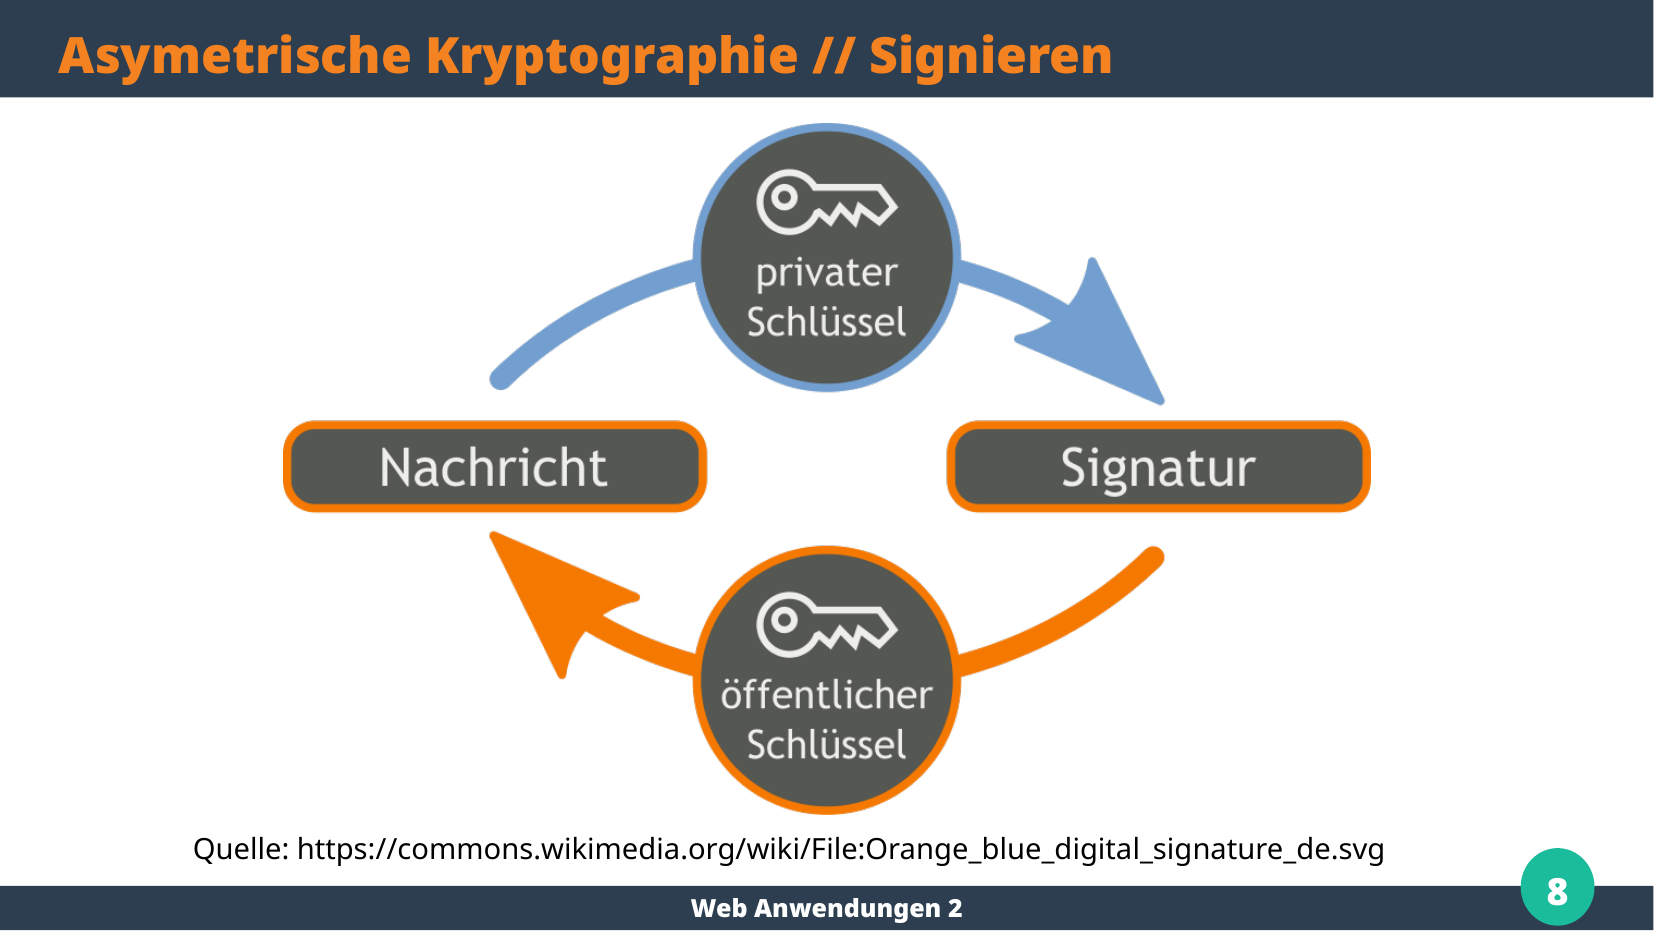

# Asymetrische Kryptographie // Signieren
Quelle: https://commons.wikimedia.org/wiki/File:Orange_blue_digital_signature_de.svg
8